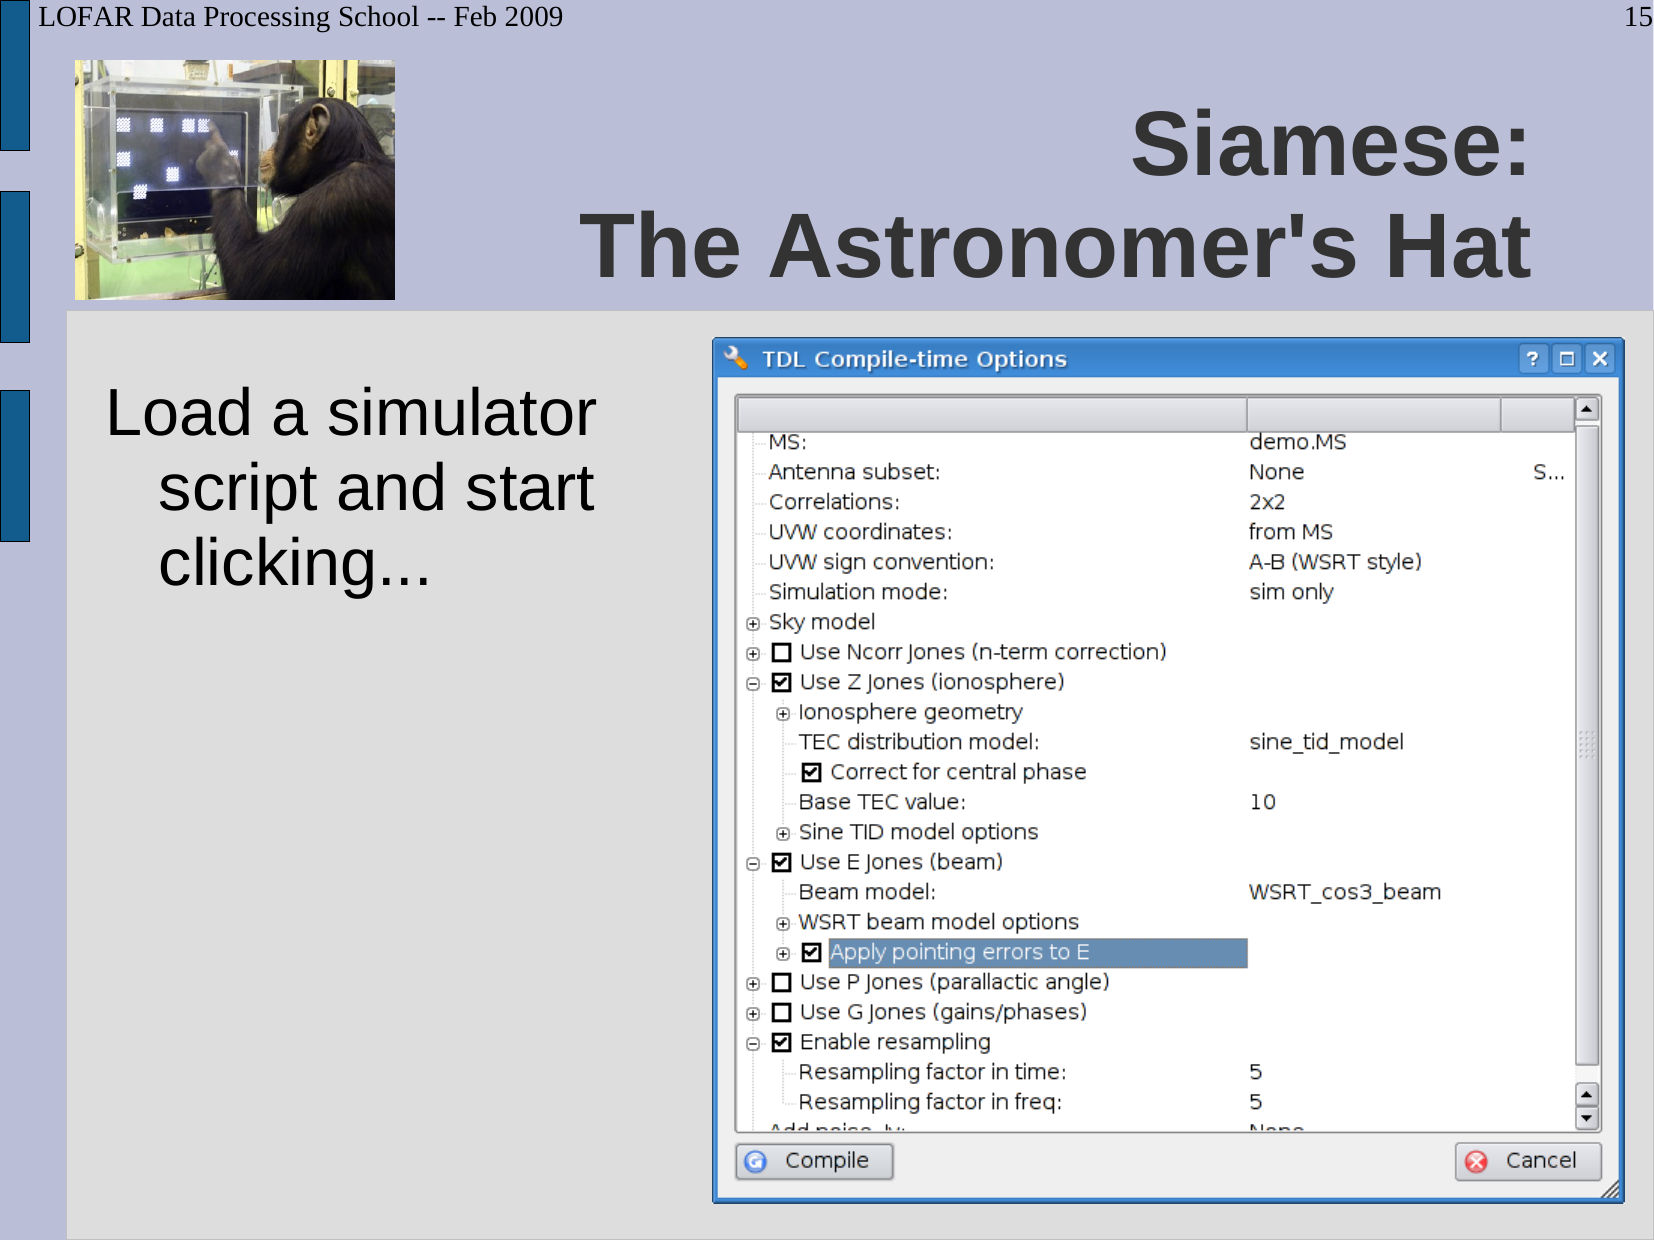

LOFAR Data Processing School -- Feb 2009
15
# Siamese: The Astronomer's Hat
Load a simulator script and start clicking...